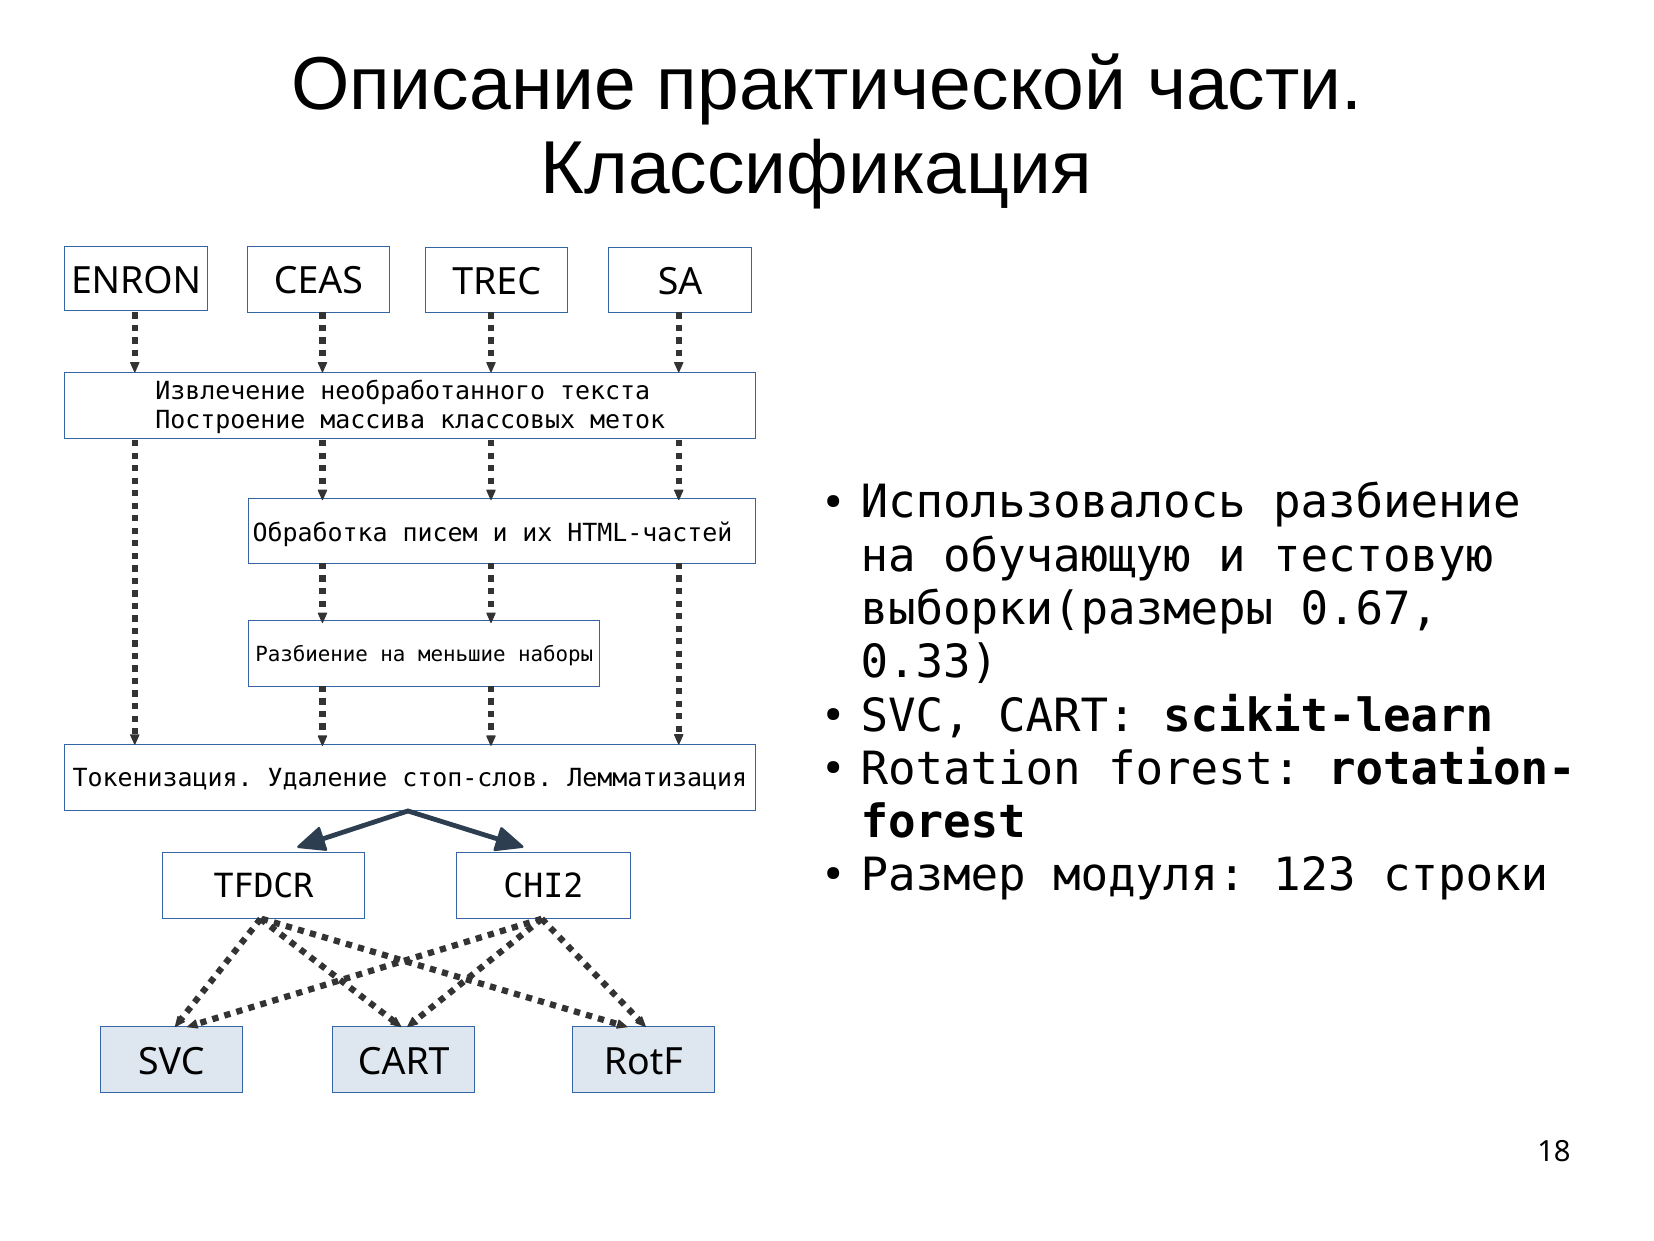

# Описание практической части. Классификация
ENRON
CEAS
TREC
SA
Извлечение необработанного текста
Построение массива классовых меток
Использовалось разбиение на обучающую и тестовую выборки(размеры 0.67, 0.33)
SVC, CART: scikit-learn
Rotation forest: rotation-forest
Размер модуля: 123 строки
Обработка писем и их HTML-частей
Разбиение на меньшие наборы
Токенизация. Удаление стоп-слов. Лемматизация
TFDCR
CHI2
SVC
CART
RotF
18
Москва, 2020 г.